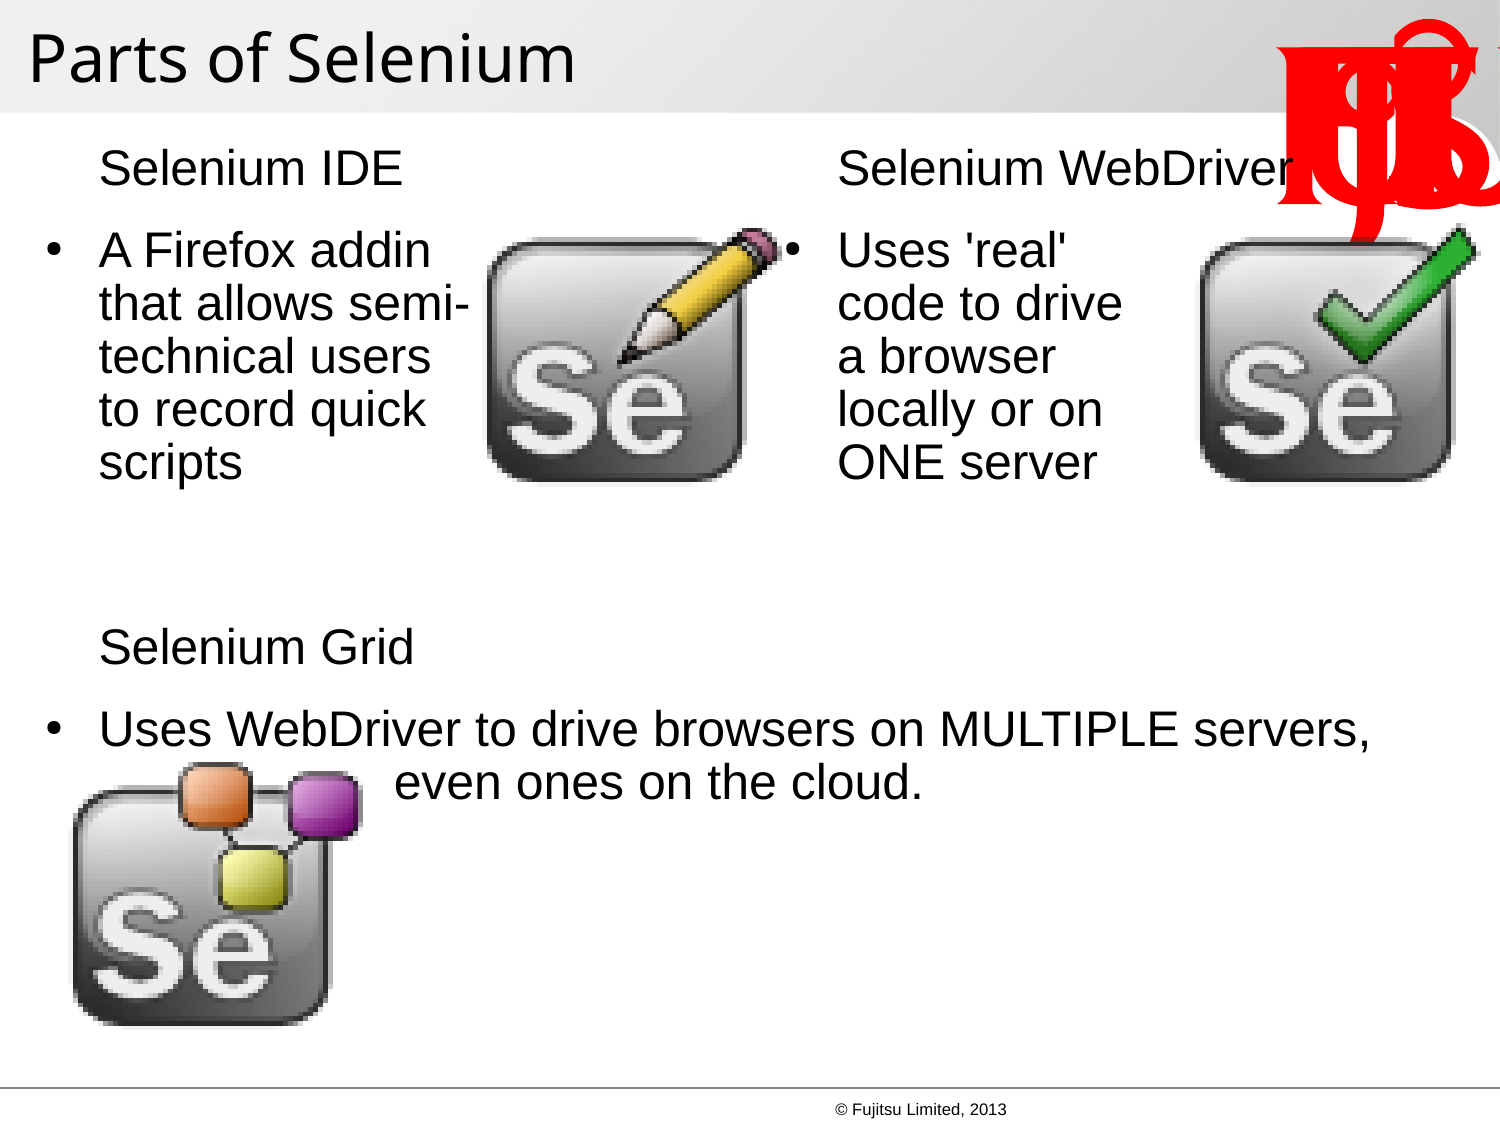

# Parts of Selenium
Selenium IDE
A Firefox addin
that allows semi-
technical users
to record quick
scripts
Selenium WebDriver
Uses 'real'
code to drive
a browser
locally or on
ONE server
Selenium Grid
Uses WebDriver to drive browsers on MULTIPLE servers, 					even ones on the cloud.